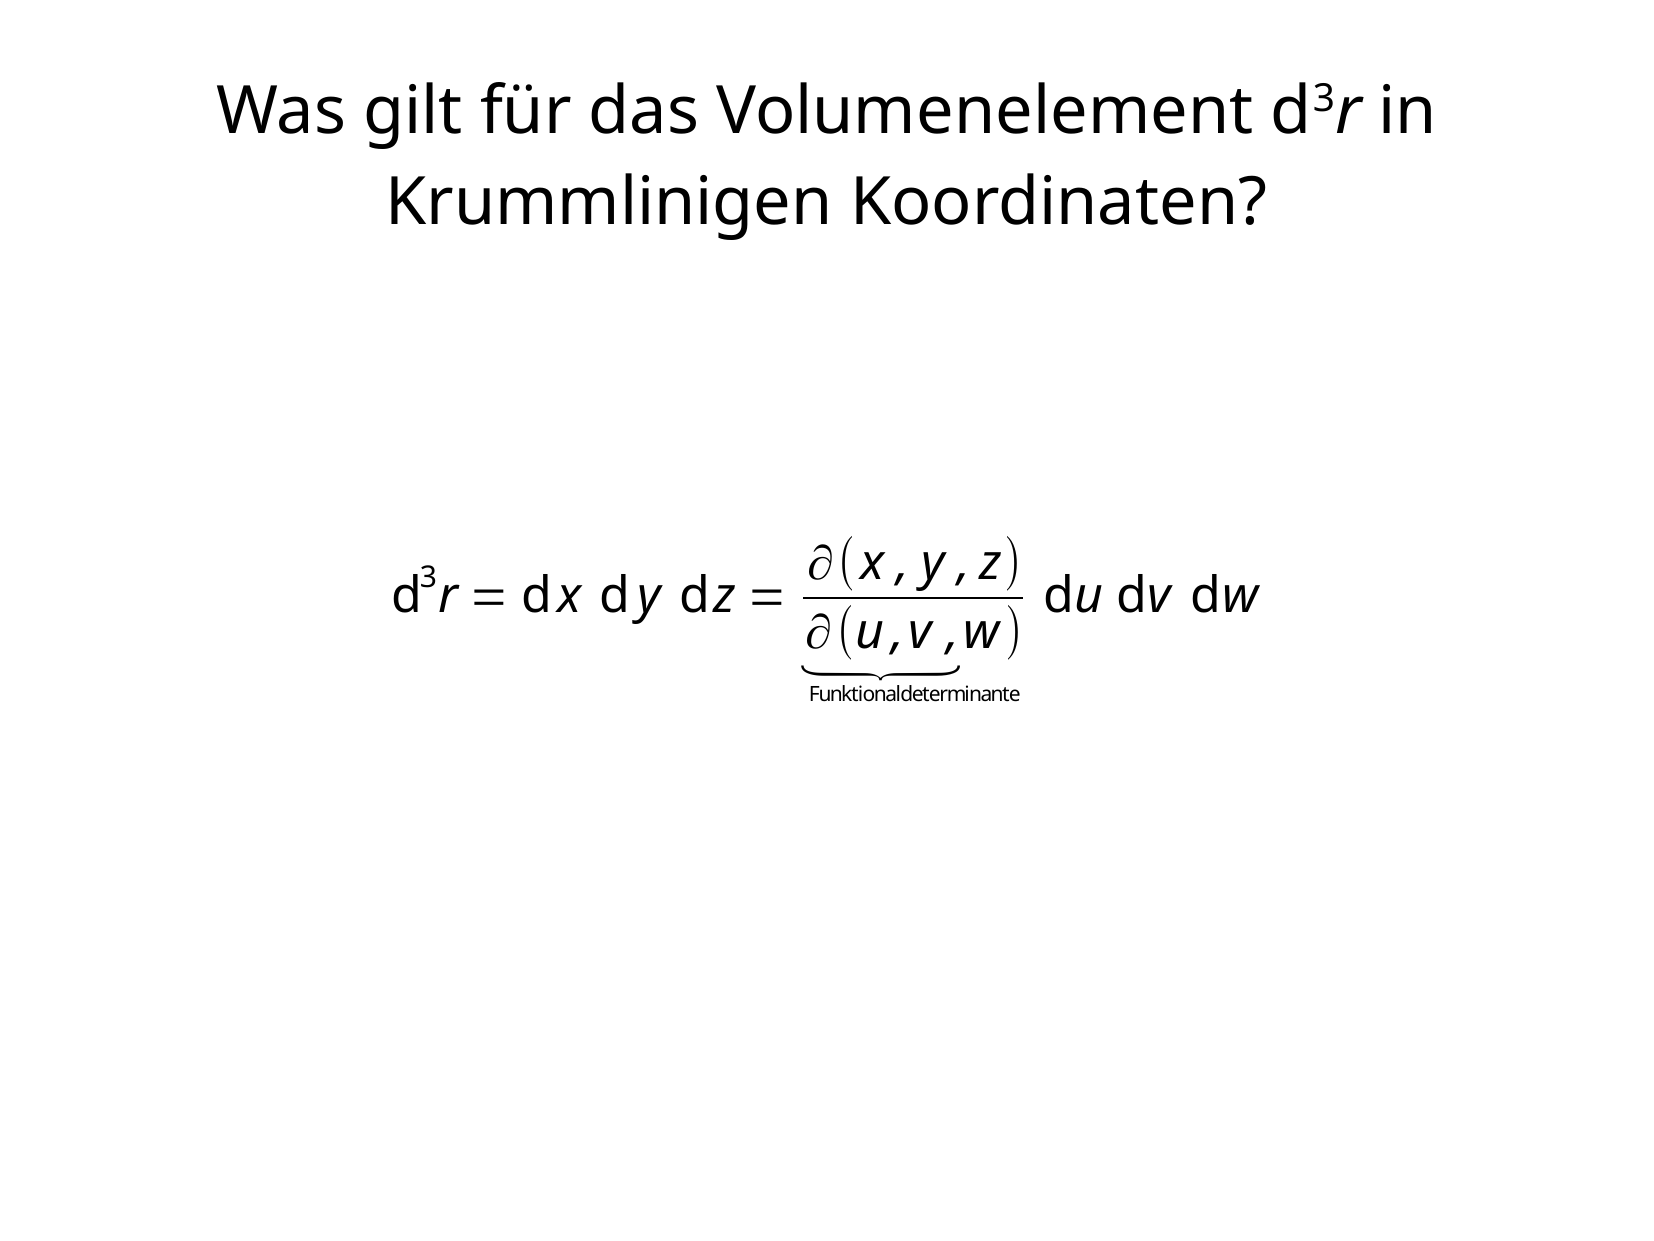

# Was gilt für das Volumenelement d3r in Krummlinigen Koordinaten?